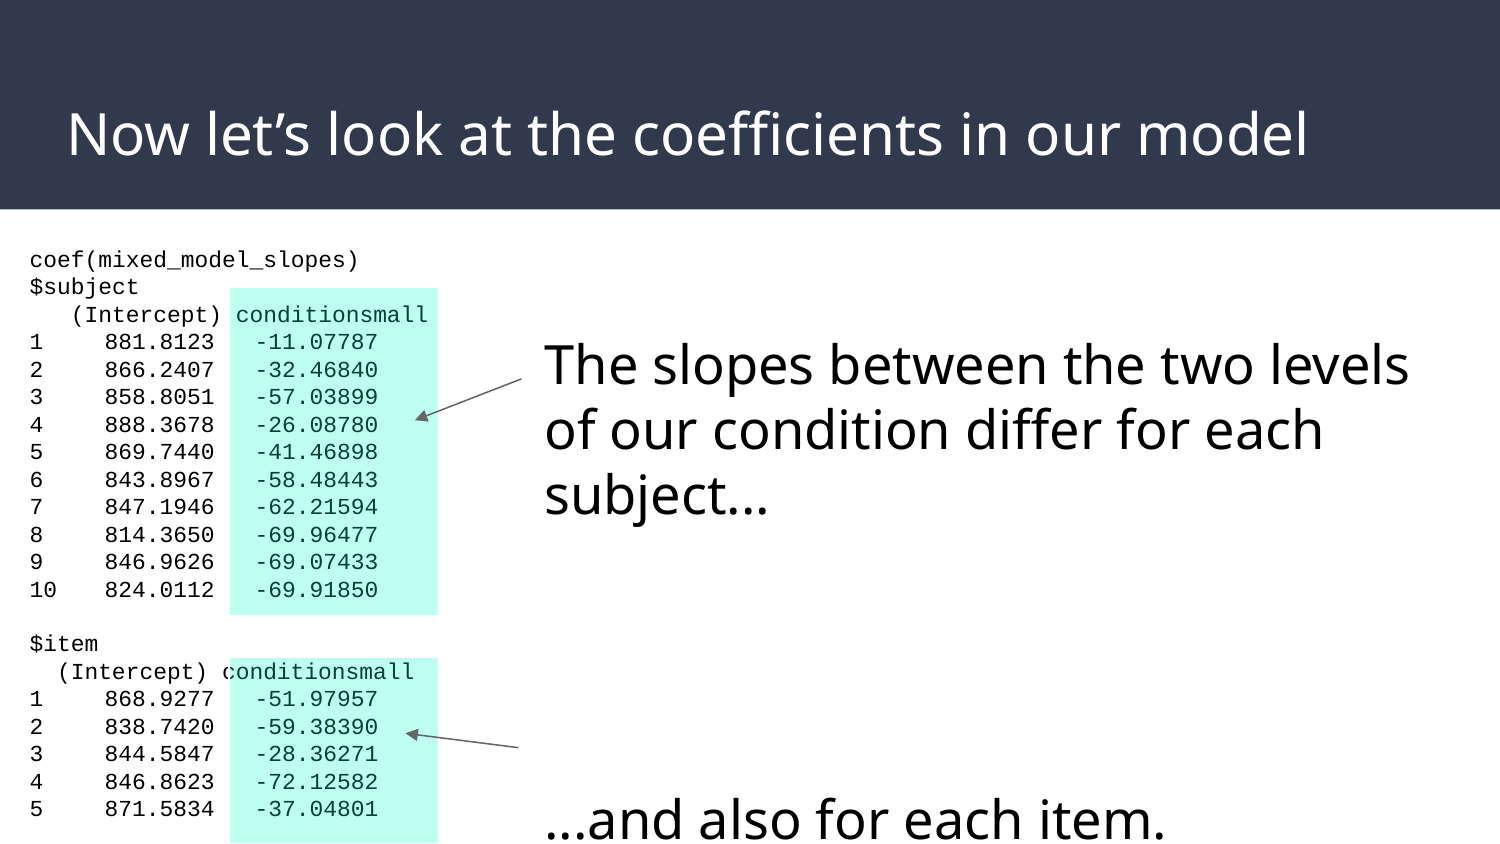

# Now let’s look at the coefficients in our model
coef(mixed_model_slopes)
$subject
 (Intercept) conditionsmall
1 	881.8123 	-11.07787
2 	866.2407 	-32.46840
3 	858.8051 	-57.03899
4 	888.3678 	-26.08780
5 	869.7440 	-41.46898
6 	843.8967 	-58.48443
7 	847.1946 	-62.21594
8 	814.3650 	-69.96477
9 	846.9626 	-69.07433
10	824.0112 	-69.91850
$item
 (Intercept) conditionsmall
1	868.9277 	-51.97957
2	838.7420 	-59.38390
3	844.5847 	-28.36271
4	846.8623 	-72.12582
5	871.5834 	-37.04801
The slopes between the two levels of our condition differ for each subject...
...and also for each item.